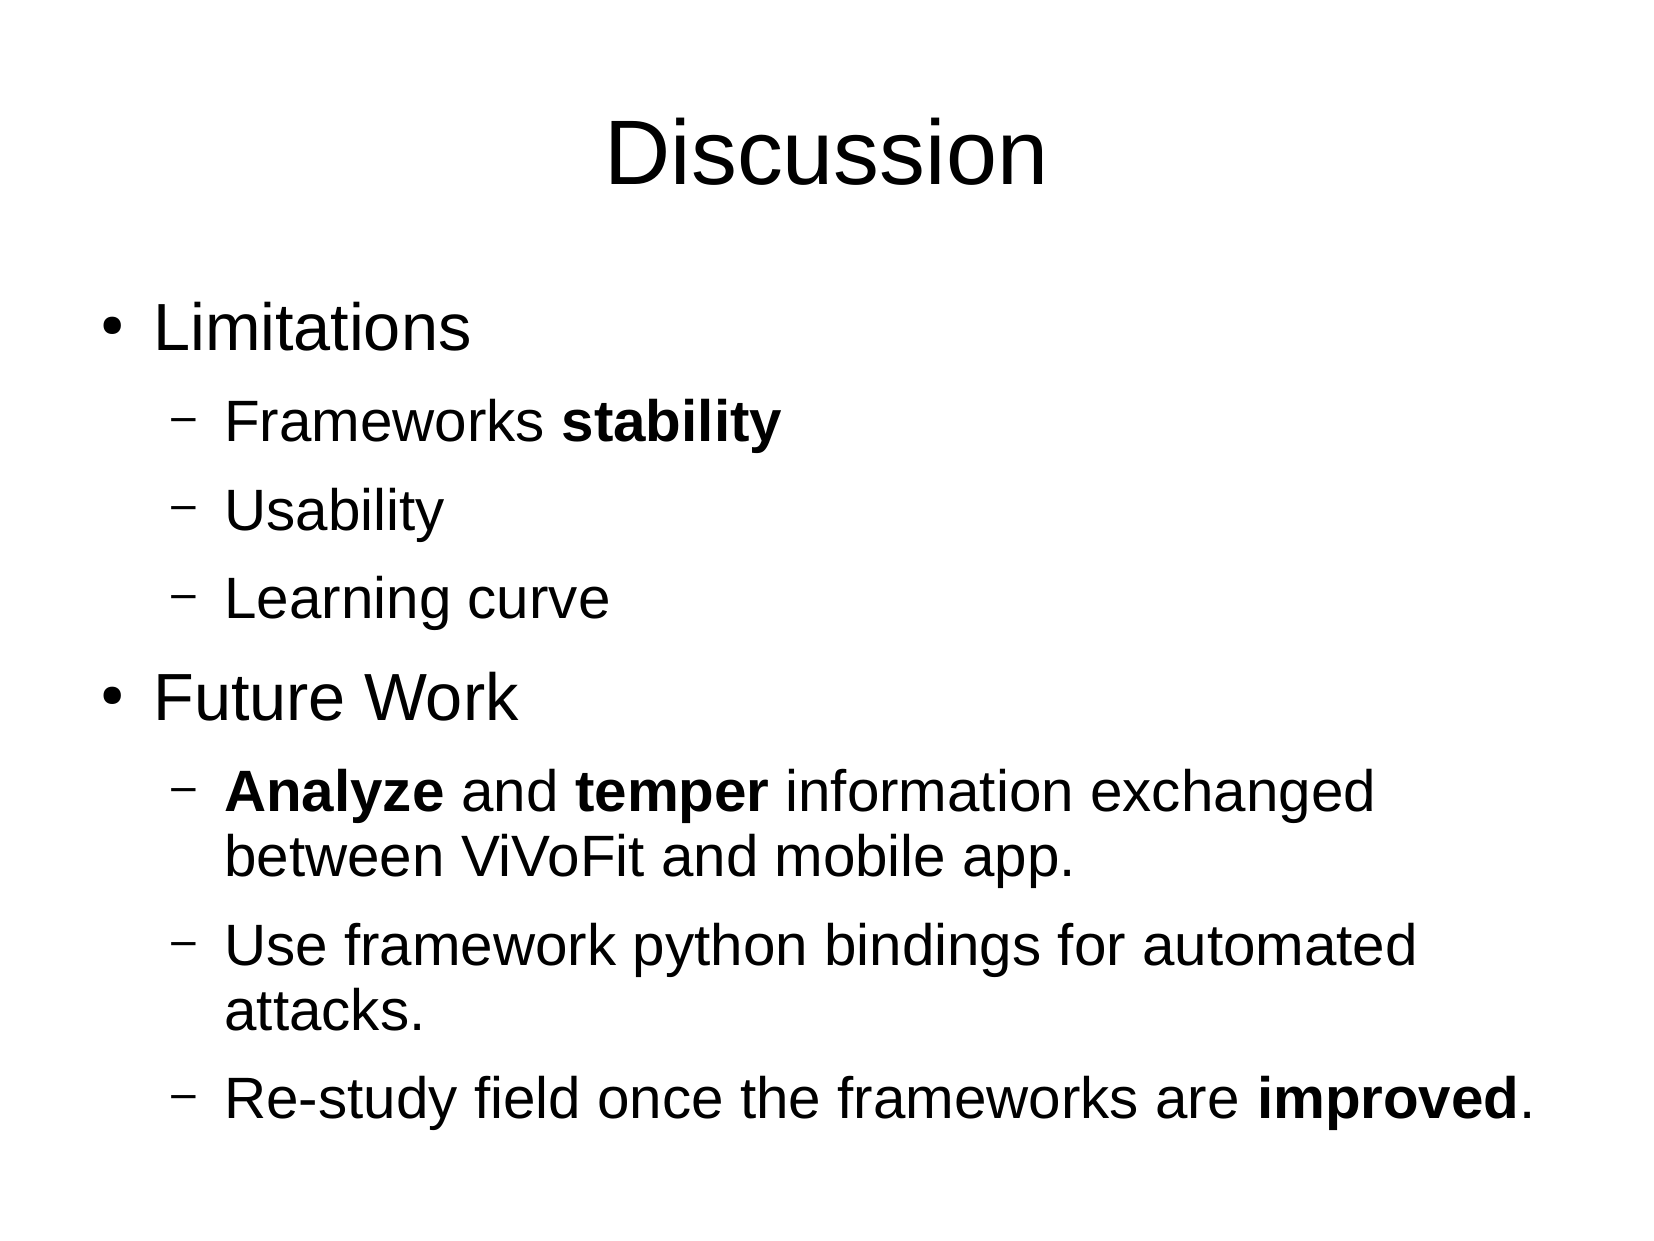

# Discussion
Limitations
Frameworks stability
Usability
Learning curve
Future Work
Analyze and temper information exchanged between ViVoFit and mobile app.
Use framework python bindings for automated attacks.
Re-study field once the frameworks are improved.